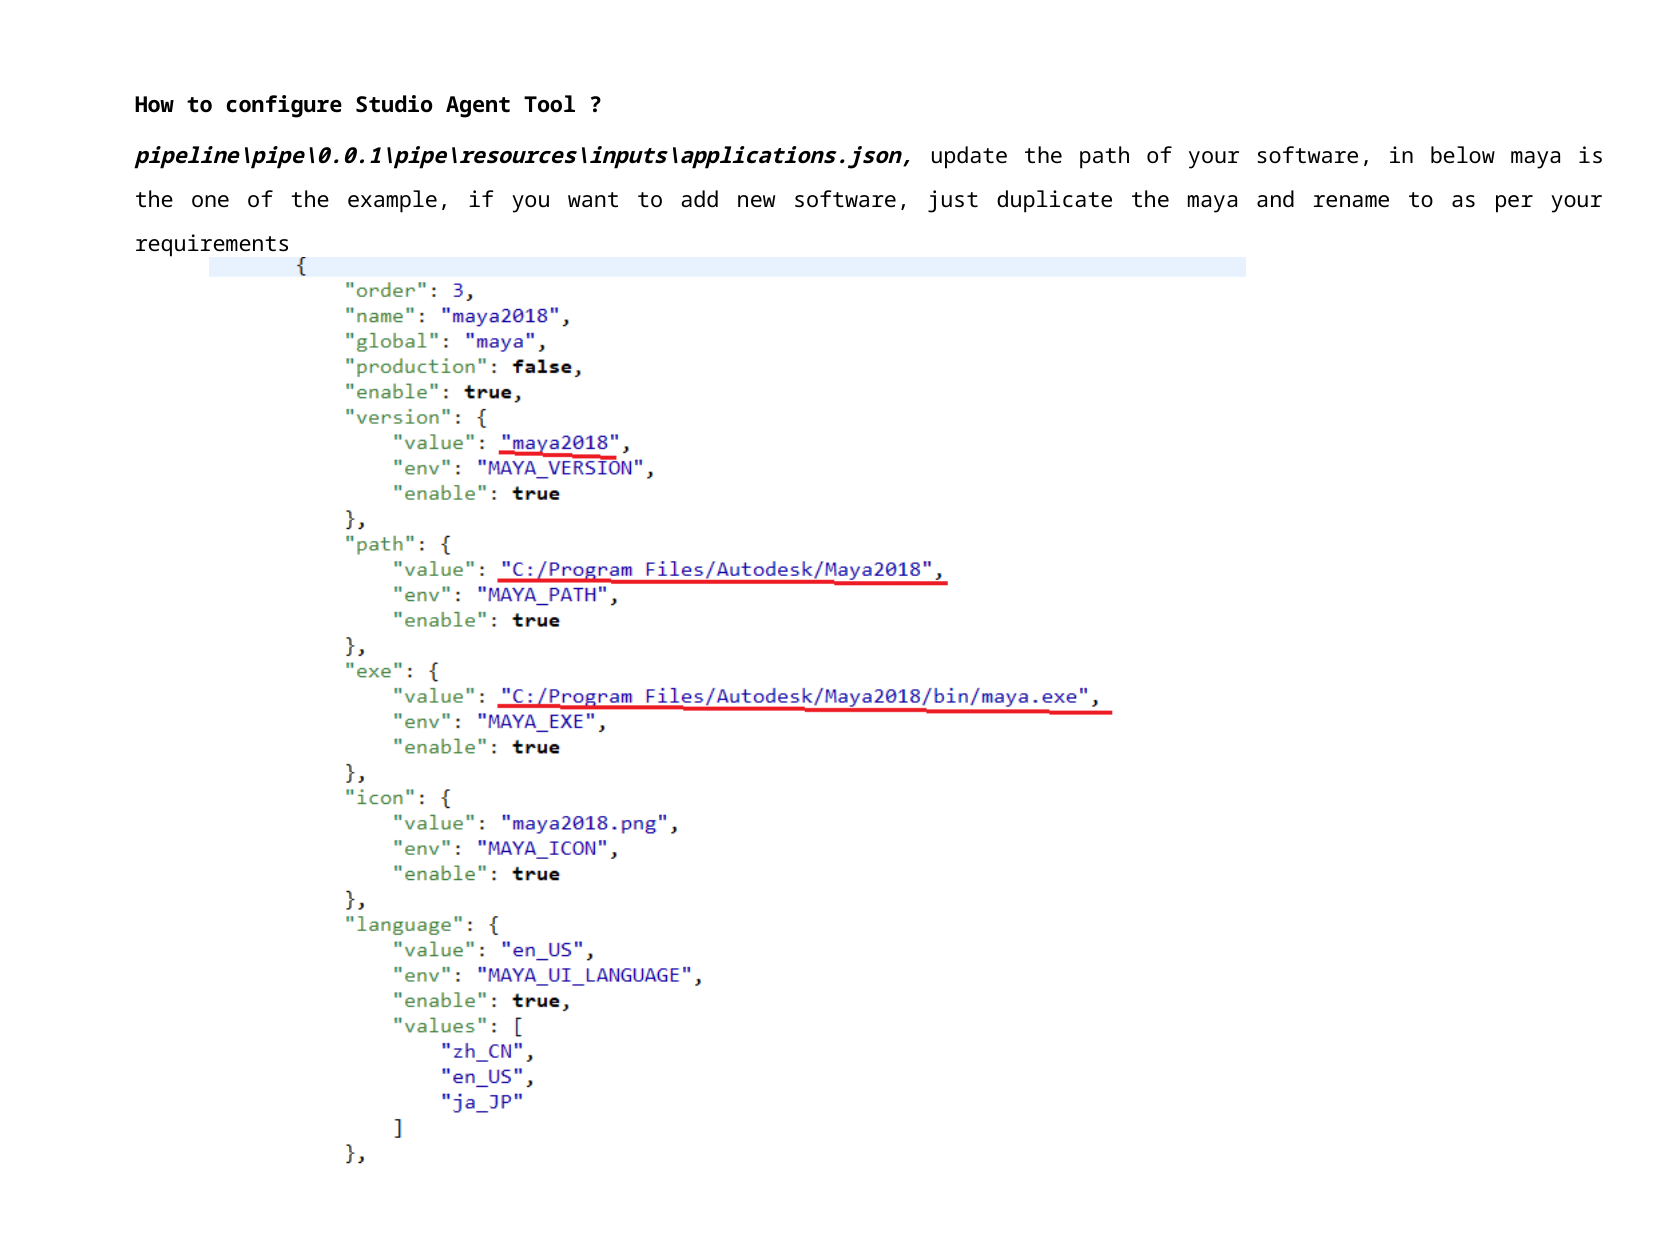

How to configure Studio Agent Tool ?
pipeline\pipe\0.0.1\pipe\resources\inputs\applications.json, update the path of your software, in below maya is the one of the example, if you want to add new software, just duplicate the maya and rename to as per your requirements